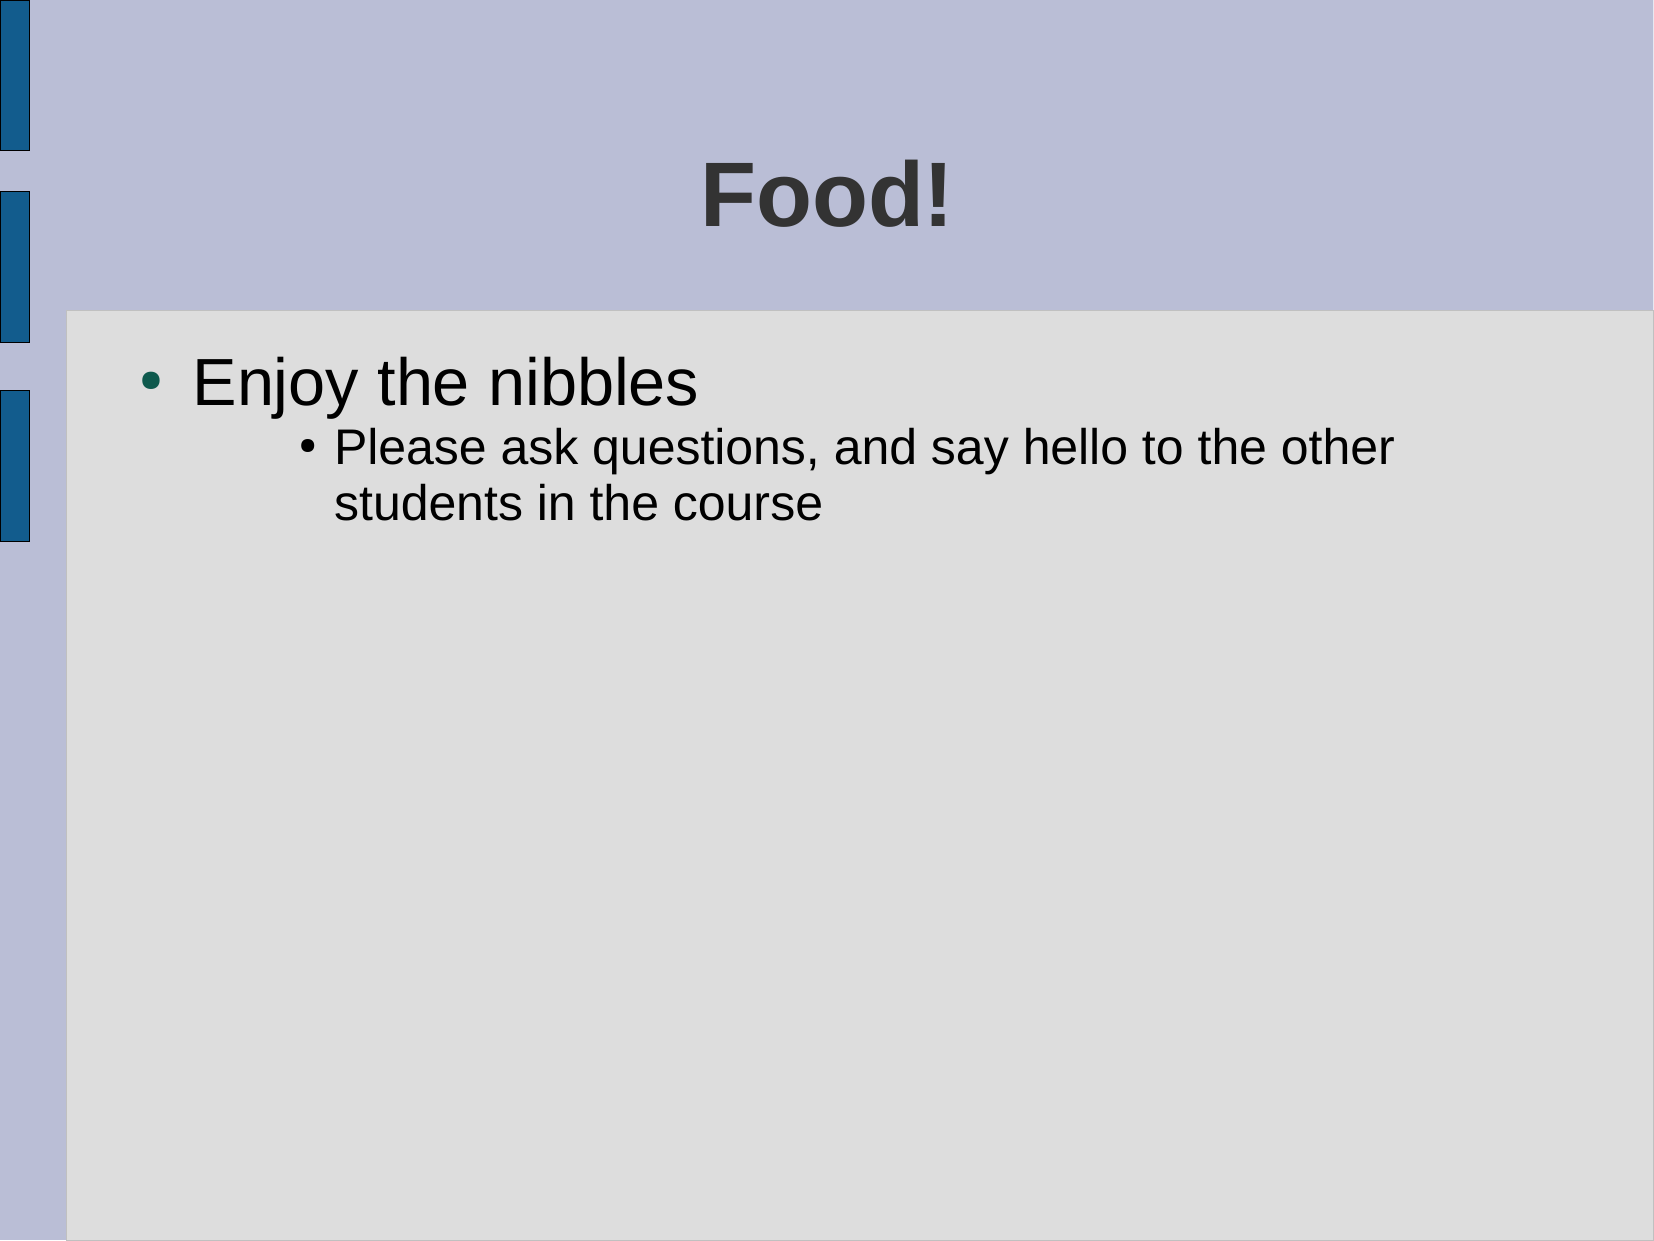

# Food!
Enjoy the nibbles
Please ask questions, and say hello to the other students in the course